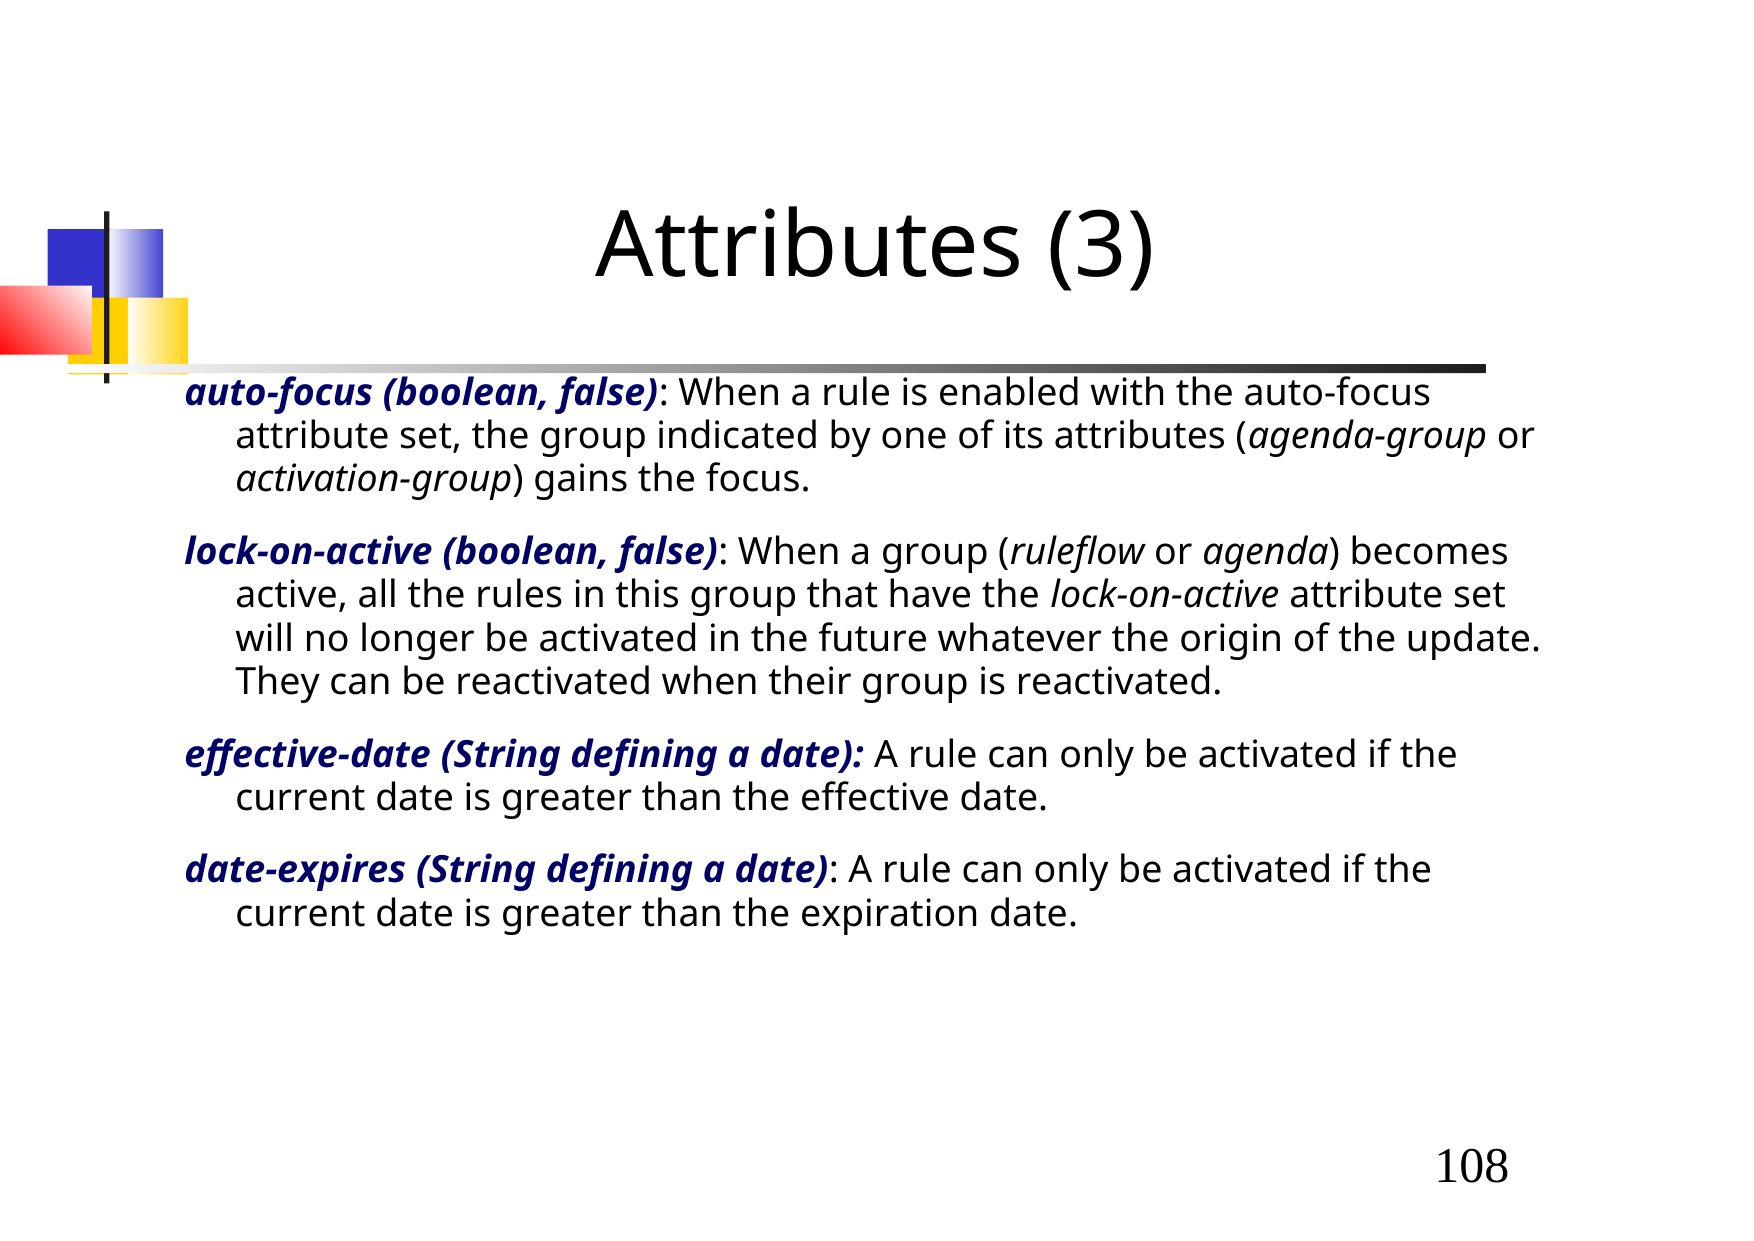

# Attributes (3)
auto-focus (boolean, false): When a rule is enabled with the auto-focus attribute set, the group indicated by one of its attributes (agenda-group or activation-group) gains the focus.
lock-on-active (boolean, false): When a group (ruleflow or agenda) becomes active, all the rules in this group that have the lock-on-active attribute set will no longer be activated in the future whatever the origin of the update. They can be reactivated when their group is reactivated.
effective-date (String defining a date): A rule can only be activated if the current date is greater than the effective date.
date-expires (String defining a date): A rule can only be activated if the current date is greater than the expiration date.